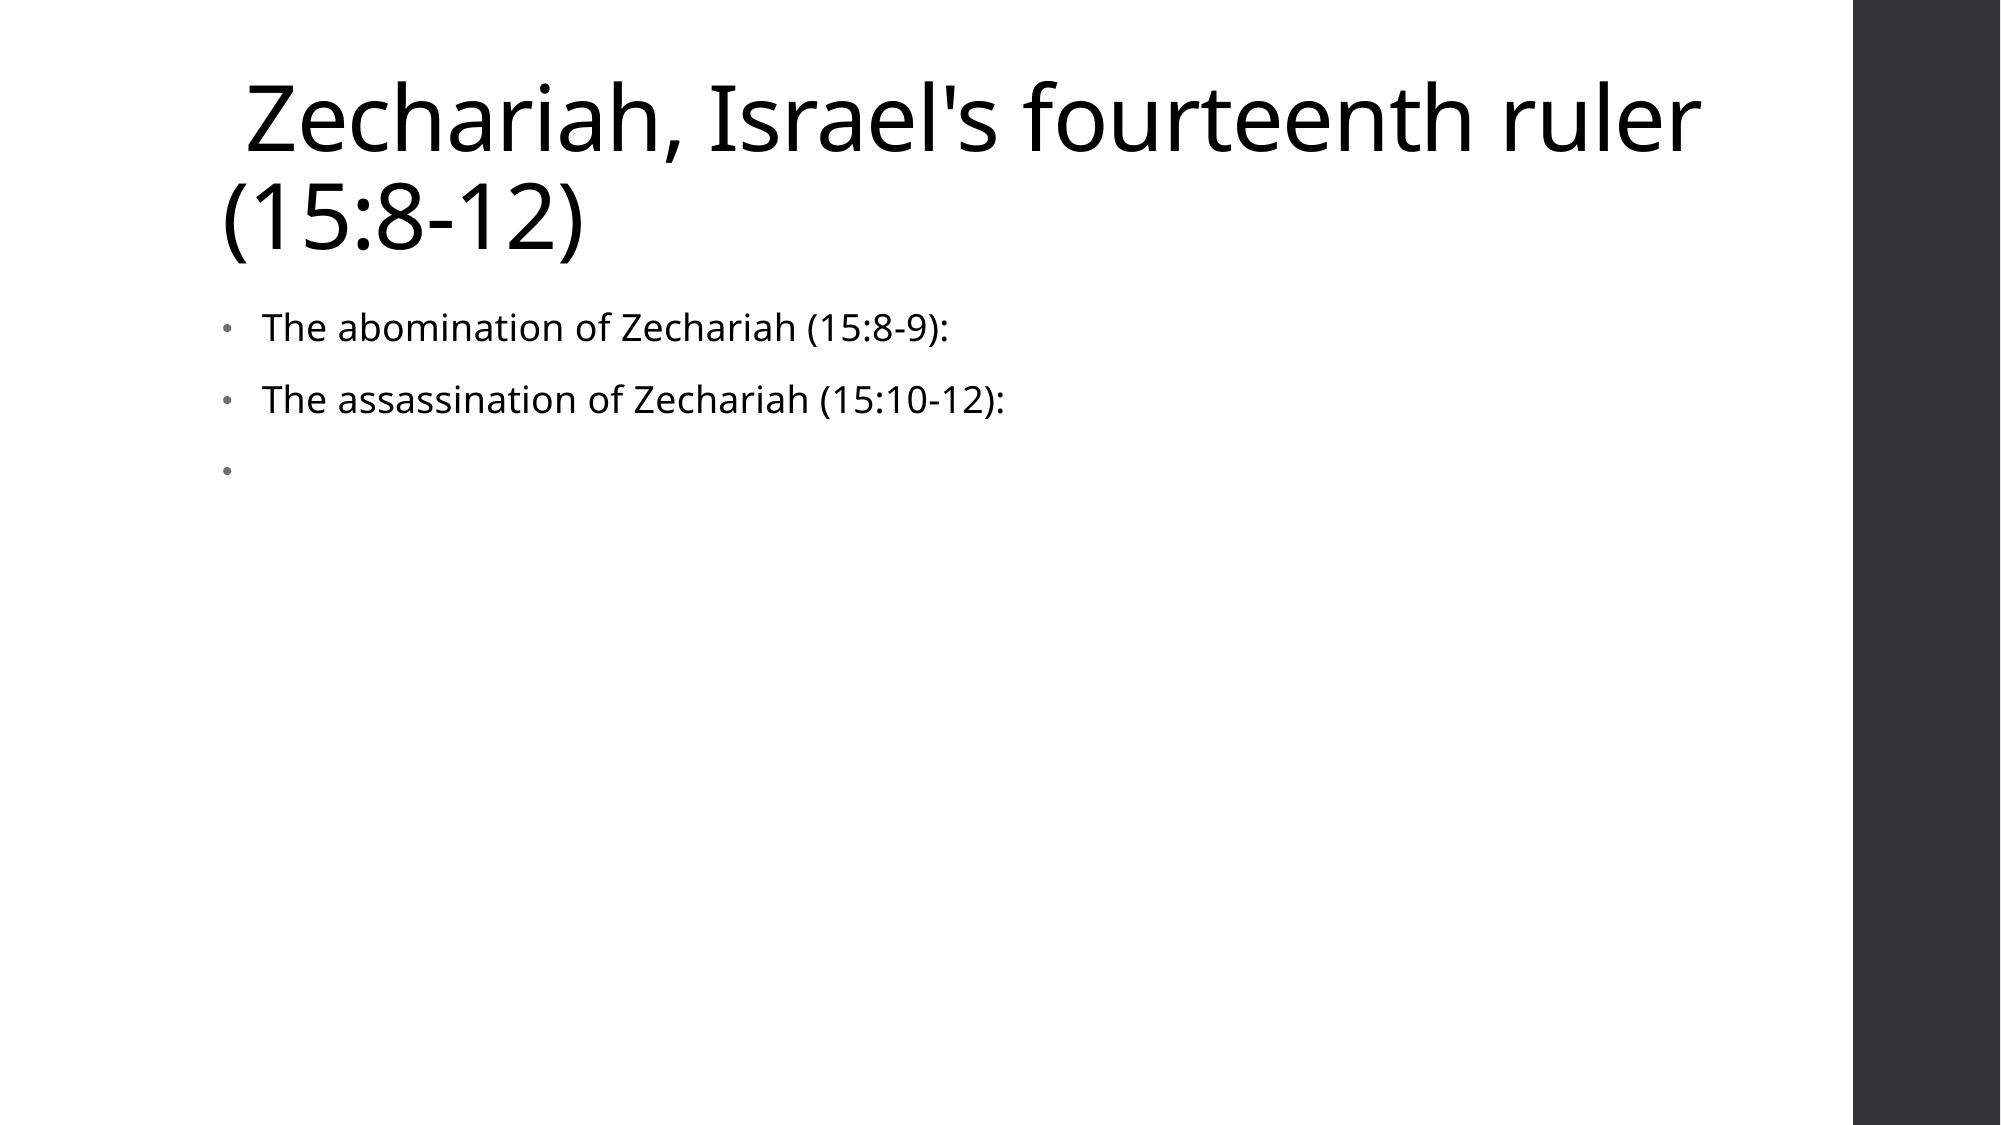

# Zechariah, Israel's fourteenth ruler (15:8-12)
 The abomination of Zechariah (15:8-9):
 The assassination of Zechariah (15:10-12):